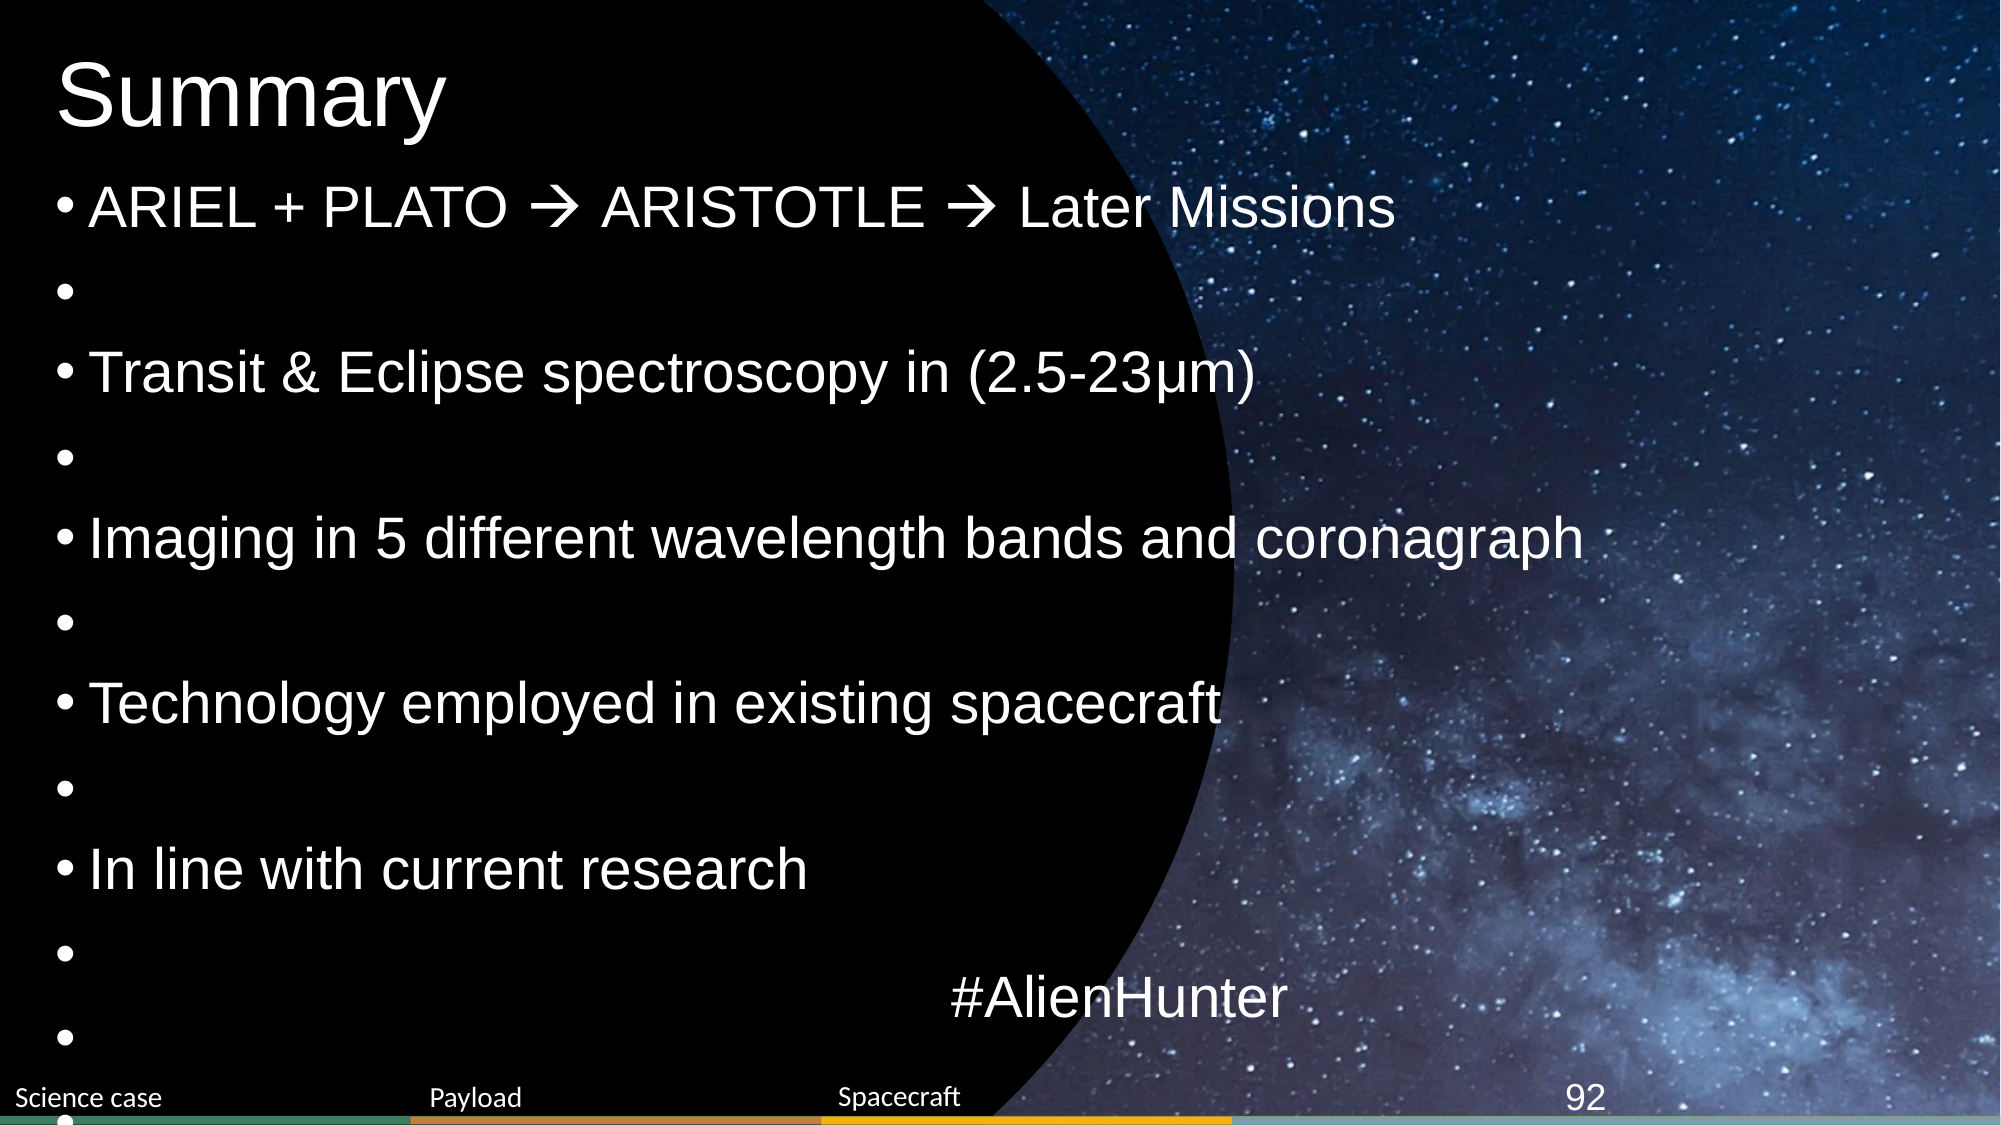

Summary
# ARIEL + PLATO  ARISTOTLE  Later Missions
Transit & Eclipse spectroscopy in (2.5-23μm)
Imaging in 5 different wavelength bands and coronagraph
Technology employed in existing spacecraft
In line with current research
#AlienHunter
92